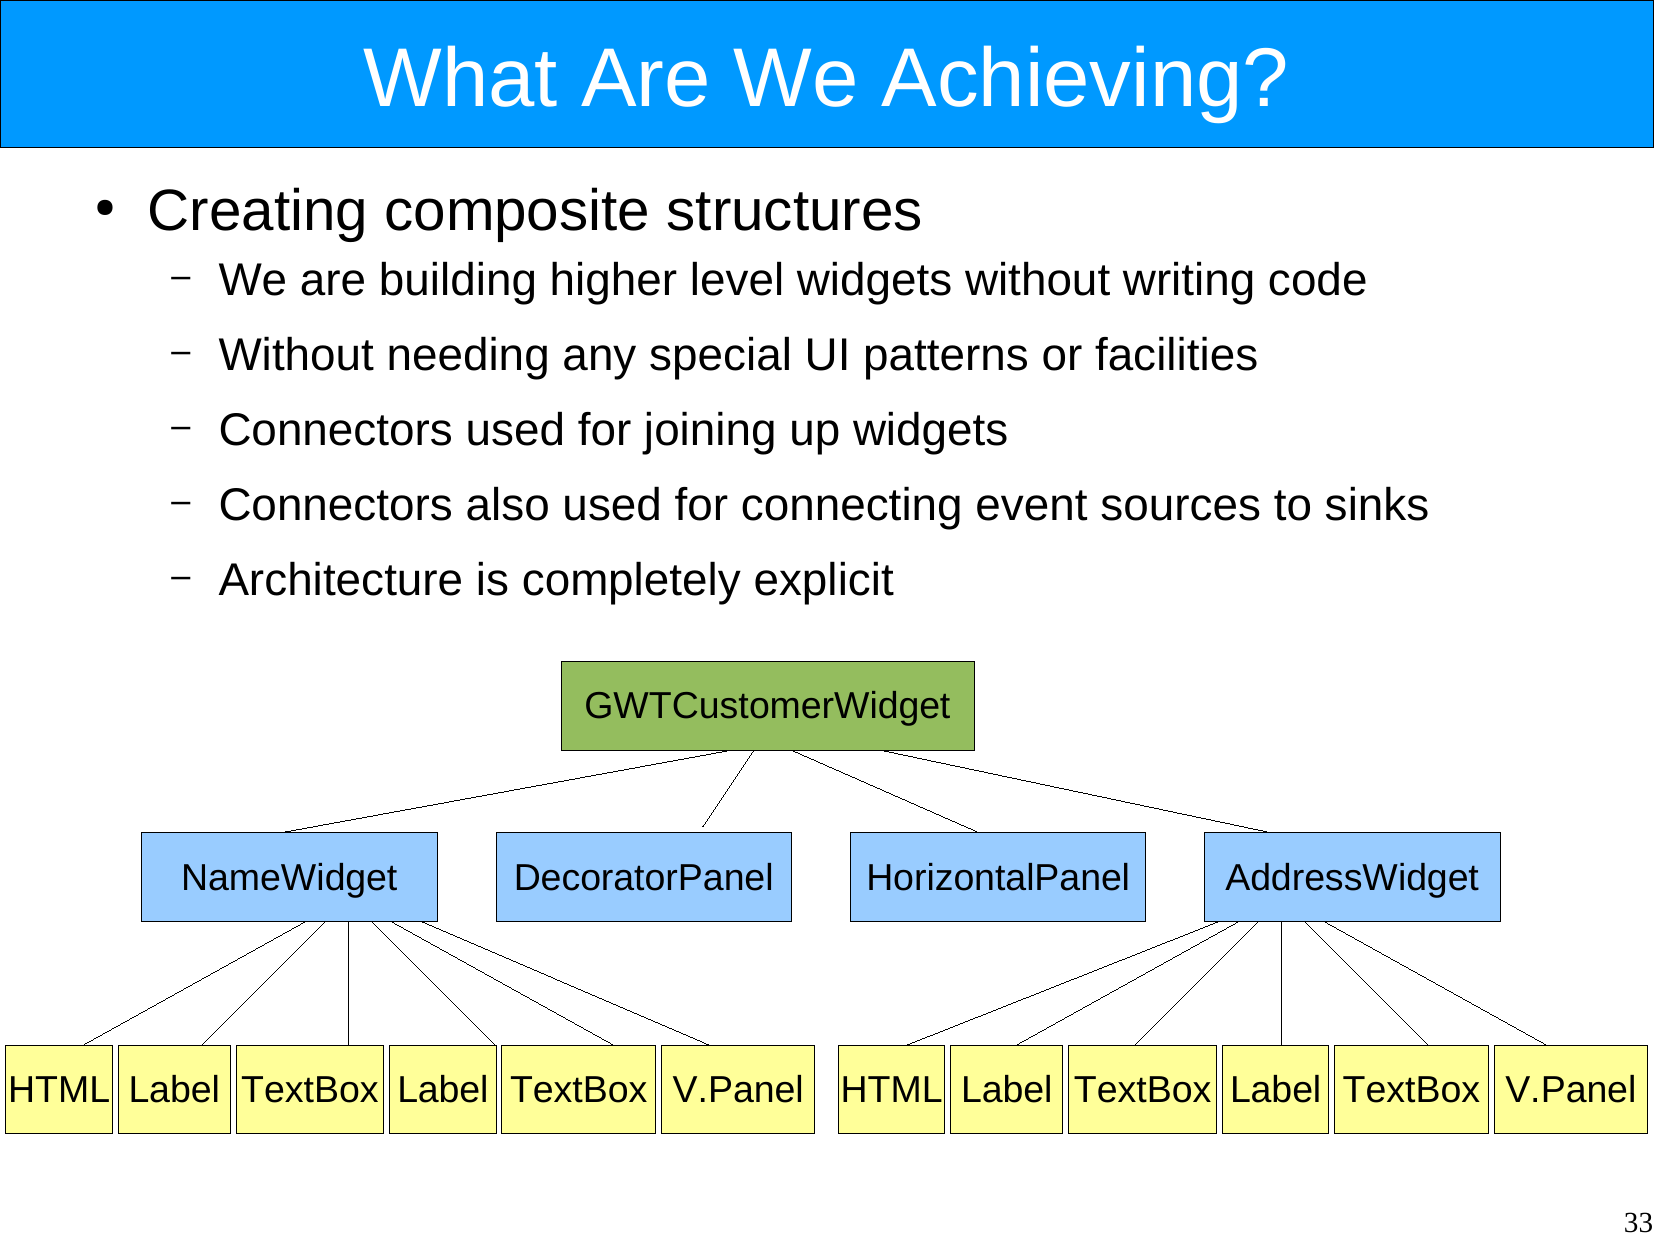

# What Are We Achieving?
Creating composite structures
We are building higher level widgets without writing code
Without needing any special UI patterns or facilities
Connectors used for joining up widgets
Connectors also used for connecting event sources to sinks
Architecture is completely explicit
GWTCustomerWidget
NameWidget
DecoratorPanel
HorizontalPanel
AddressWidget
HTML
Label
TextBox
Label
TextBox
V.Panel
HTML
Label
TextBox
Label
TextBox
V.Panel
33